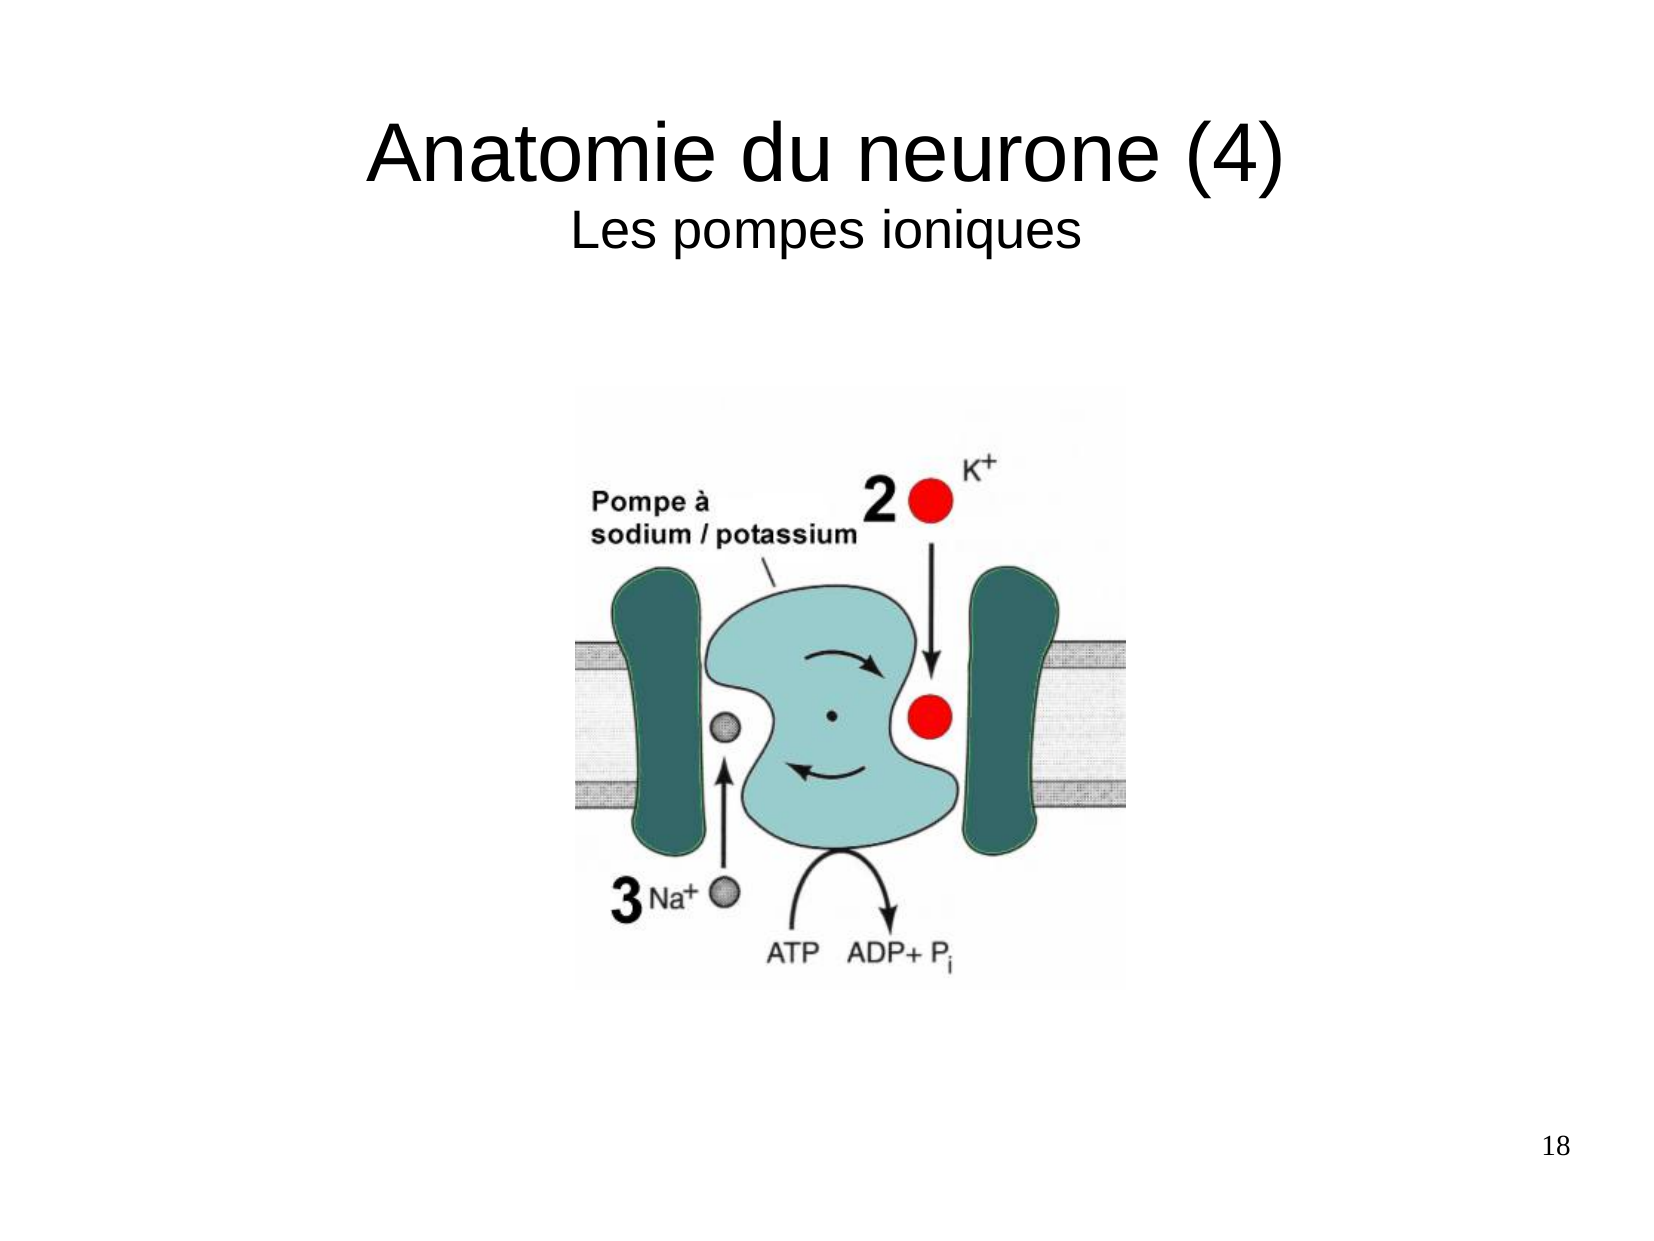

# Anatomie du neurone (4)
Les pompes ioniques
18